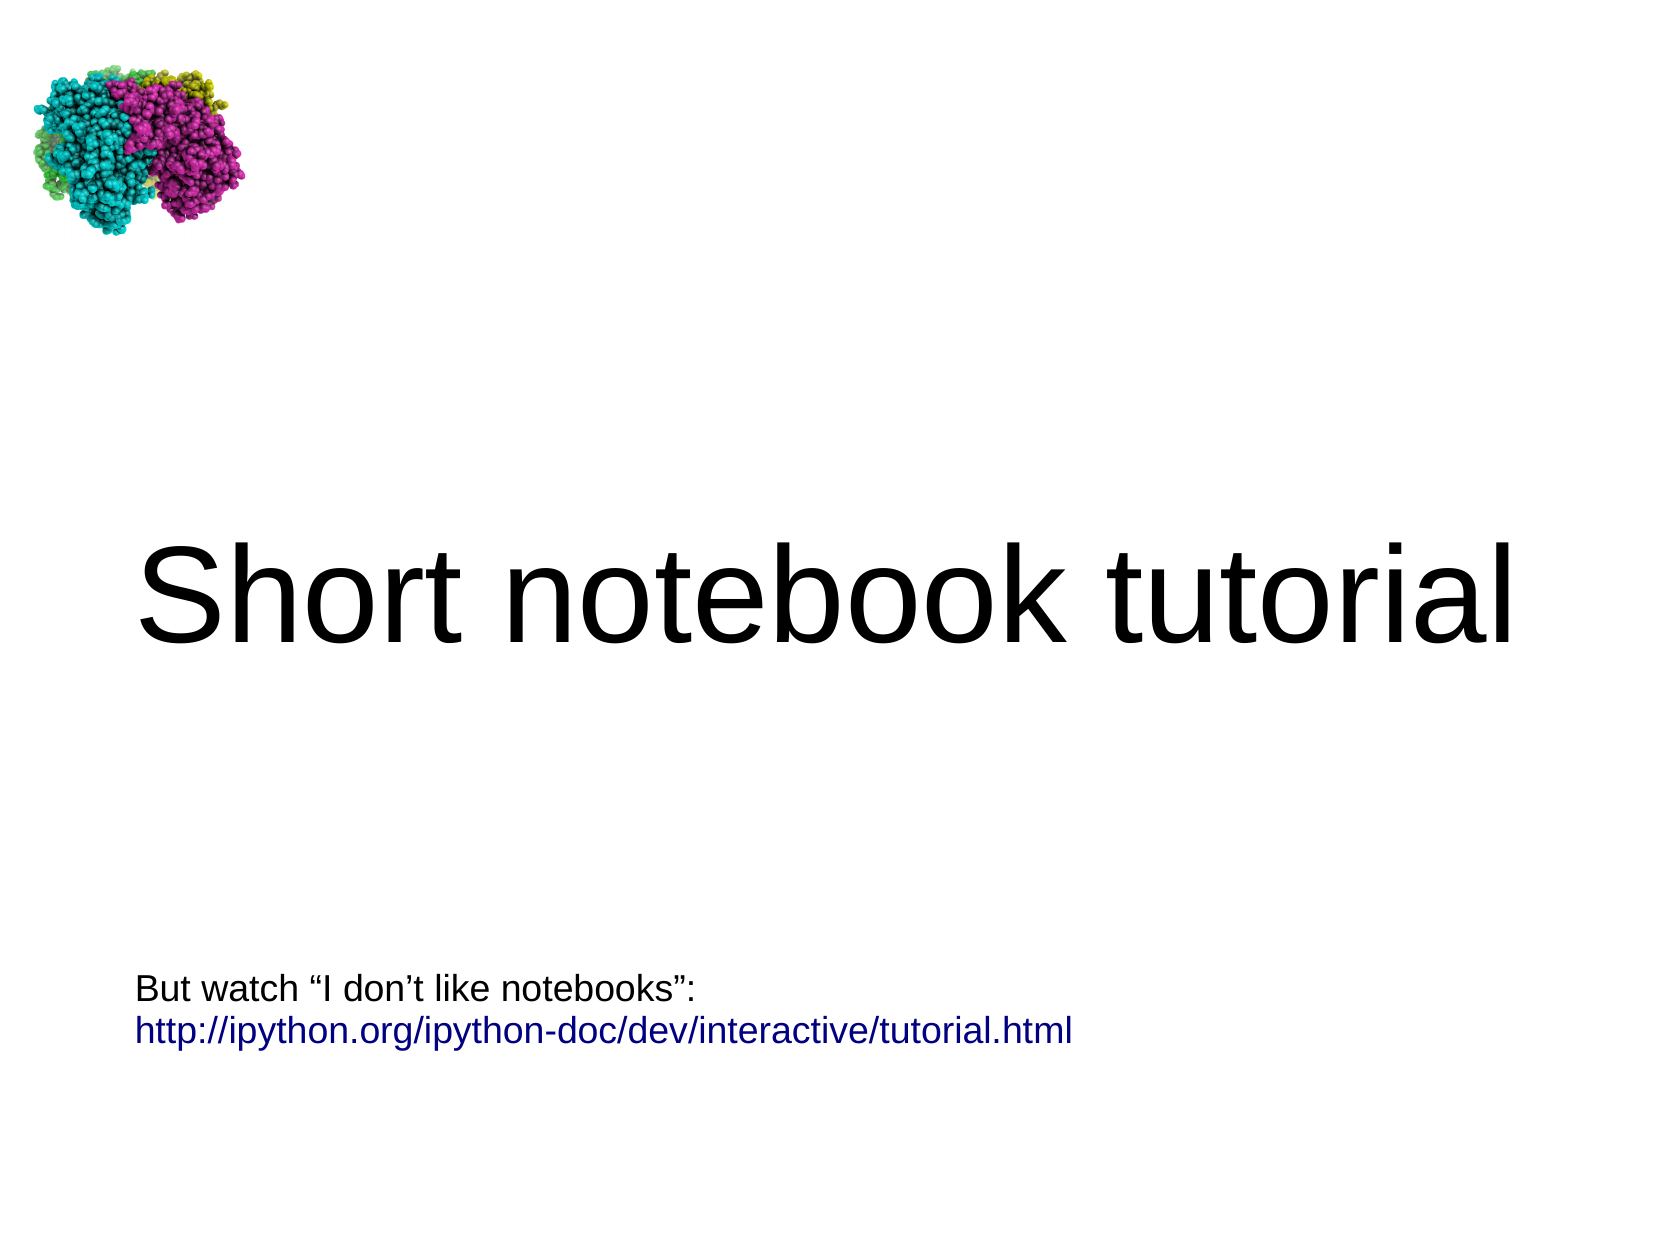

# Short notebook tutorial
But watch “I don’t like notebooks”:
http://ipython.org/ipython-doc/dev/interactive/tutorial.html